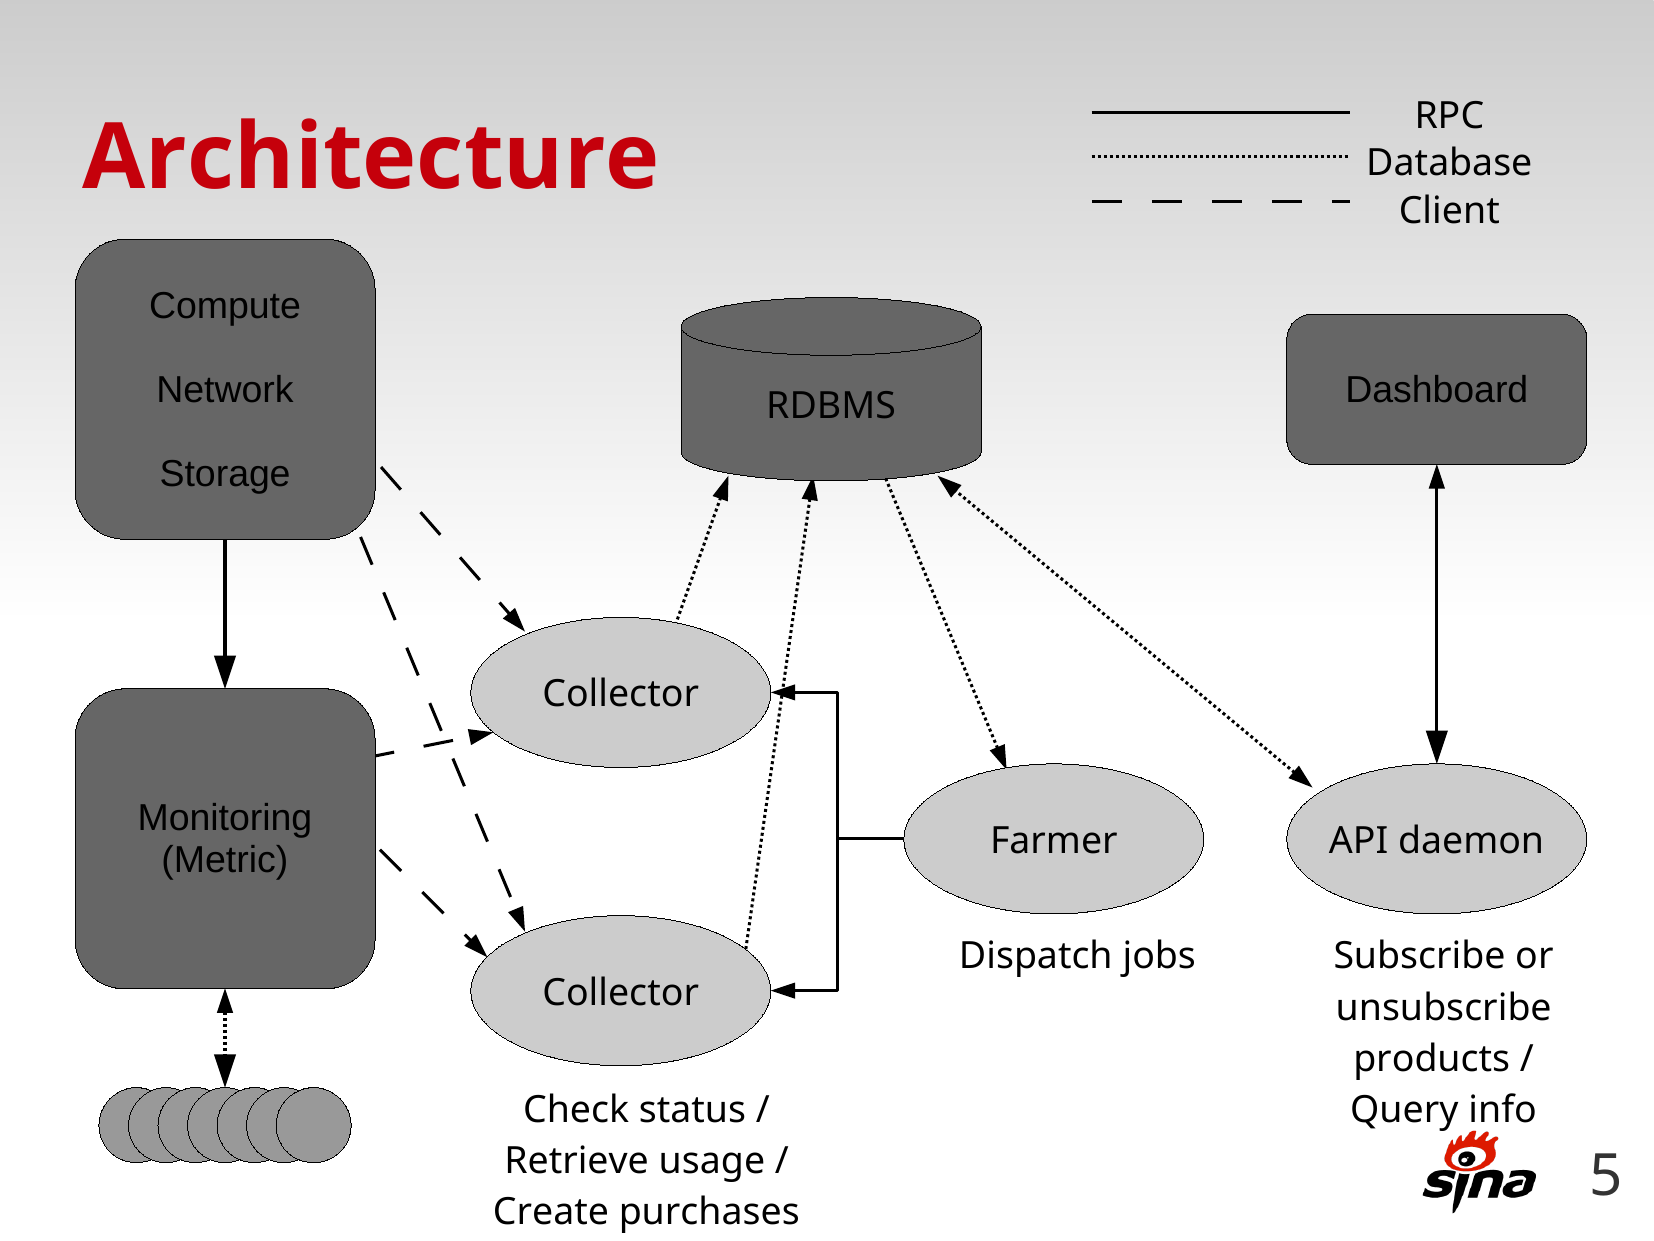

# Architecture
RPC
Database
Client
Compute
Network
Storage
RDBMS
Dashboard
Collector
Monitoring
(Metric)
Farmer
API daemon
Collector
Subscribe or
unsubscribe
products /
Query info
Dispatch jobs
Check status /
Retrieve usage /
Create purchases
5